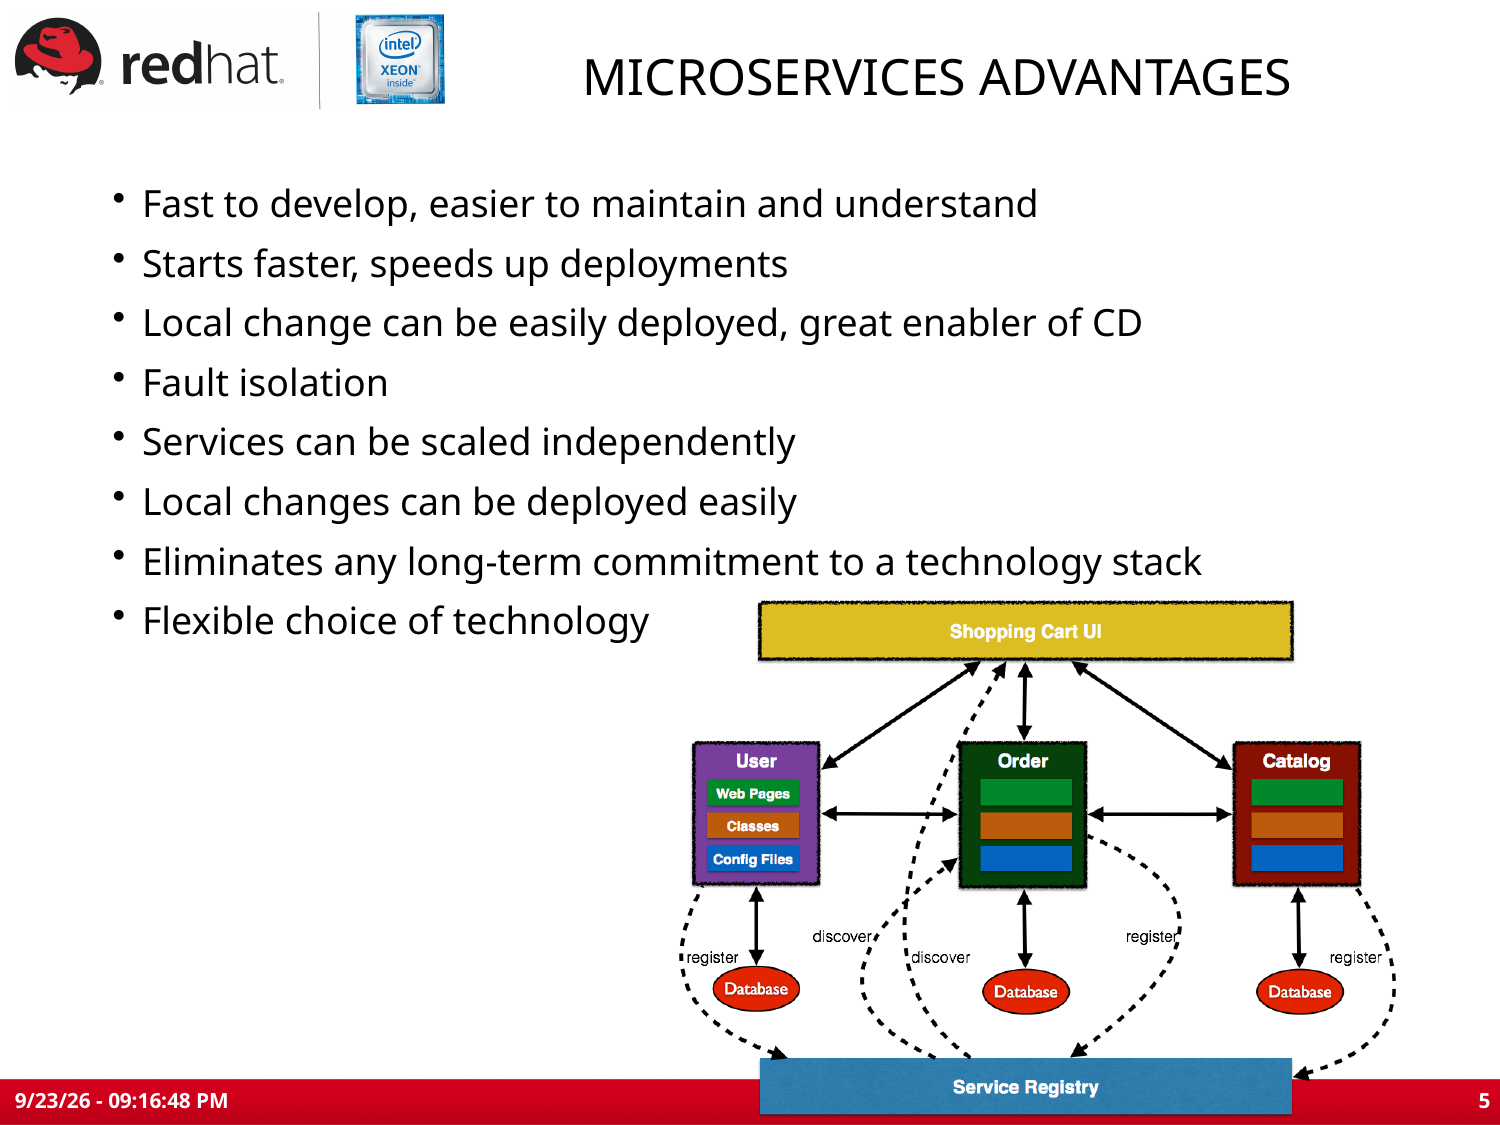

# MICROSERVICES ADVANTAGES
Fast to develop, easier to maintain and understand
Starts faster, speeds up deployments
Local change can be easily deployed, great enabler of CD
Fault isolation
Services can be scaled independently
Local changes can be deployed easily
Eliminates any long-term commitment to a technology stack
Flexible choice of technology